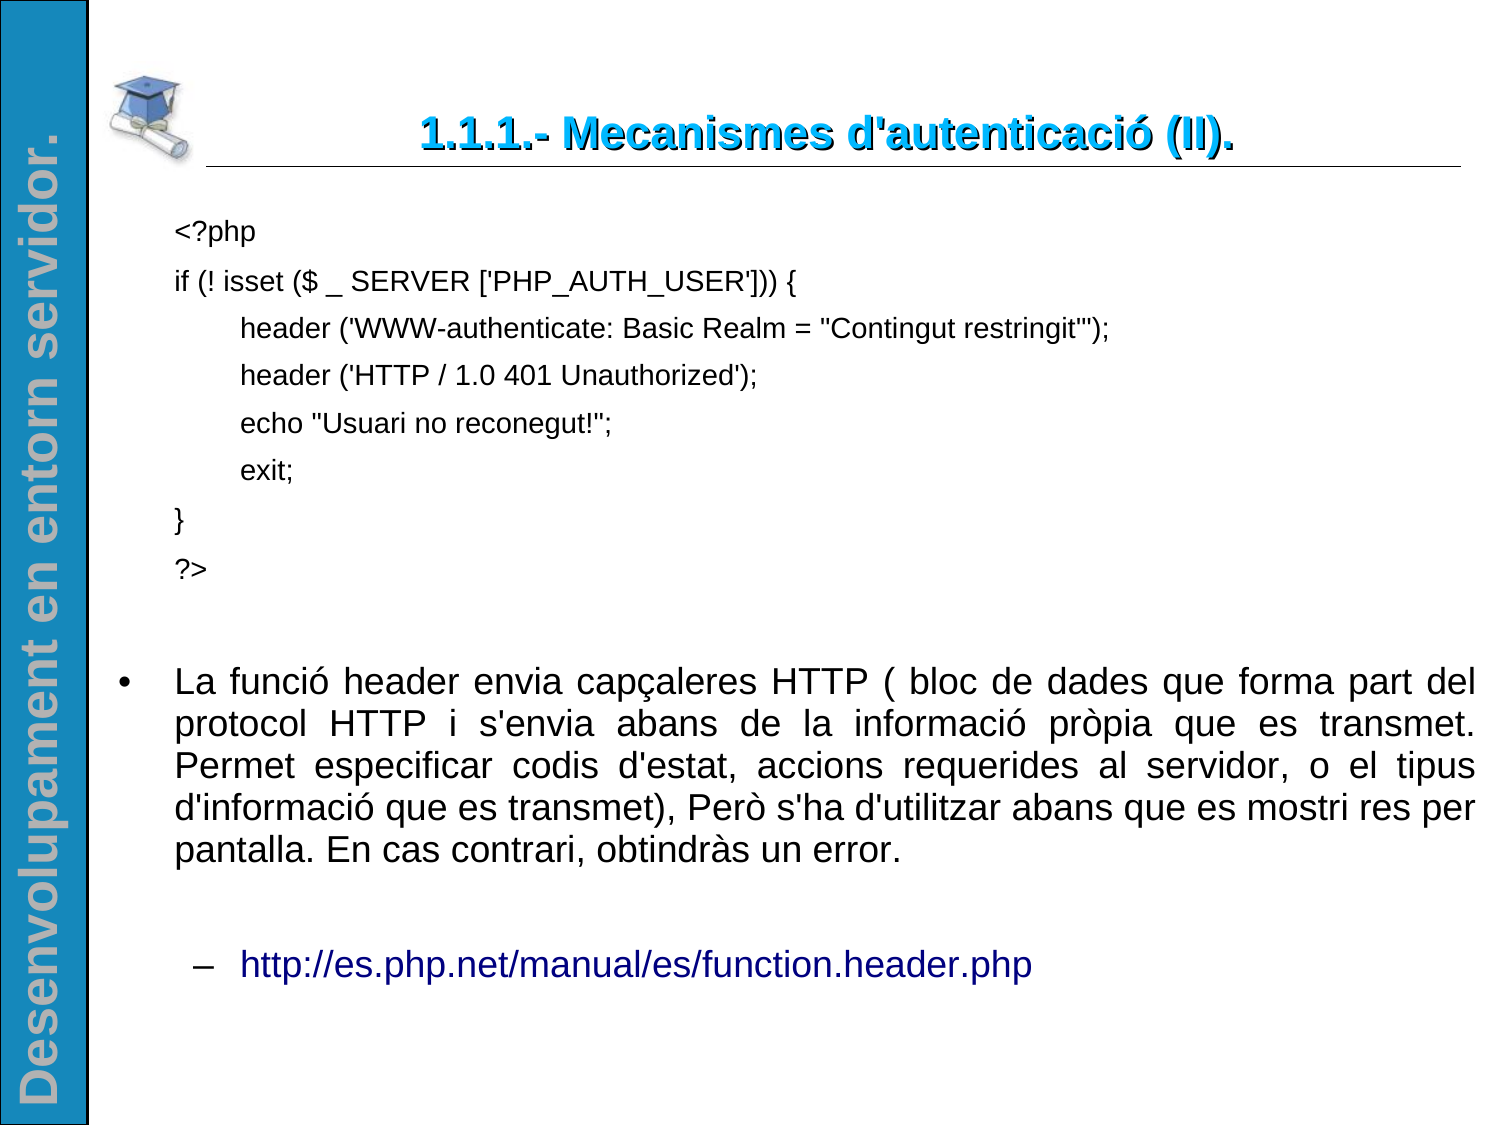

# 1.1.1.- Mecanismes d'autenticació (II).
<?php
if (! isset ($ _ SERVER ['PHP_AUTH_USER'])) {
header ('WWW-authenticate: Basic Realm = "Contingut restringit"');
header ('HTTP / 1.0 401 Unauthorized');
echo "Usuari no reconegut!";
exit;
}
?>
La funció header envia capçaleres HTTP ( bloc de dades que forma part del protocol HTTP i s'envia abans de la informació pròpia que es transmet. Permet especificar codis d'estat, accions requerides al servidor, o el tipus d'informació que es transmet), Però s'ha d'utilitzar abans que es mostri res per pantalla. En cas contrari, obtindràs un error.
http://es.php.net/manual/es/function.header.php